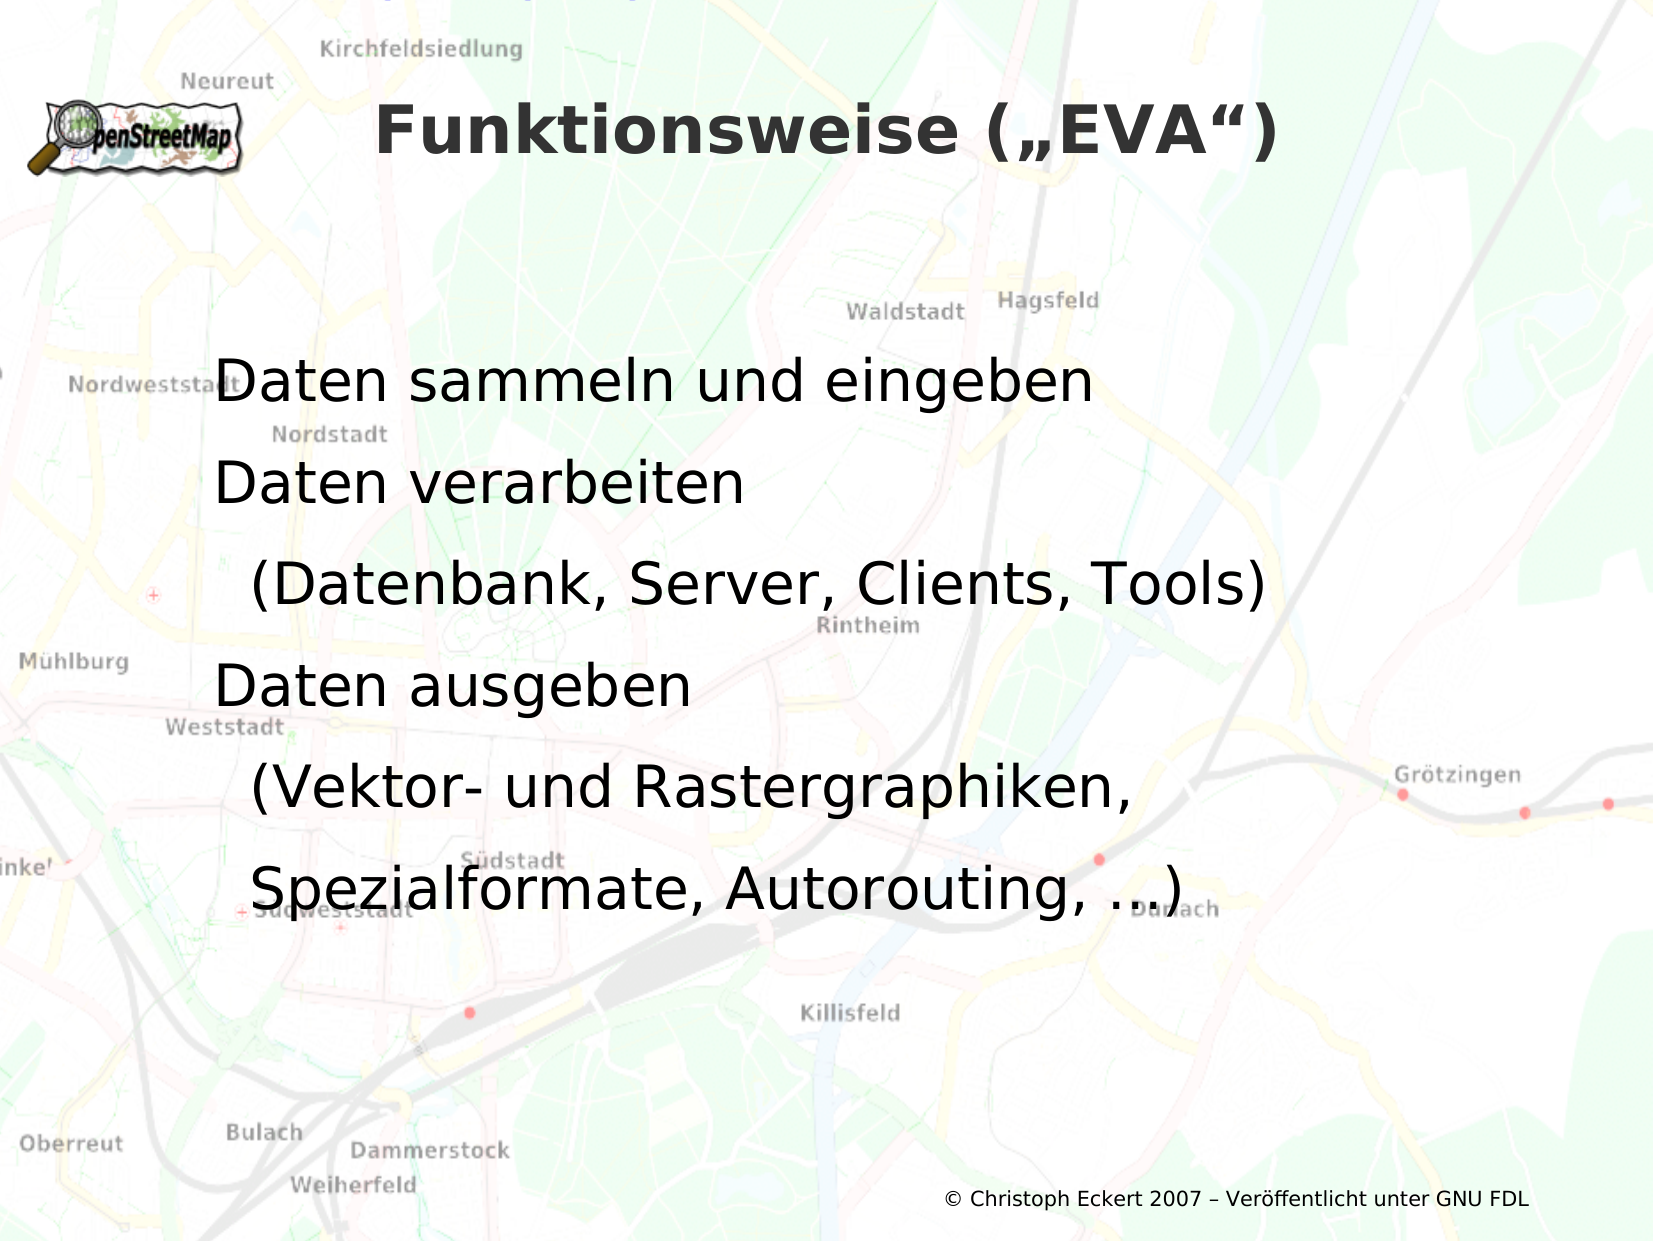

# Funktionsweise („EVA“)
Daten sammeln und eingeben
Daten verarbeiten
(Datenbank, Server, Clients, Tools)
Daten ausgeben
(Vektor- und Rastergraphiken, Spezialformate, Autorouting, ...)